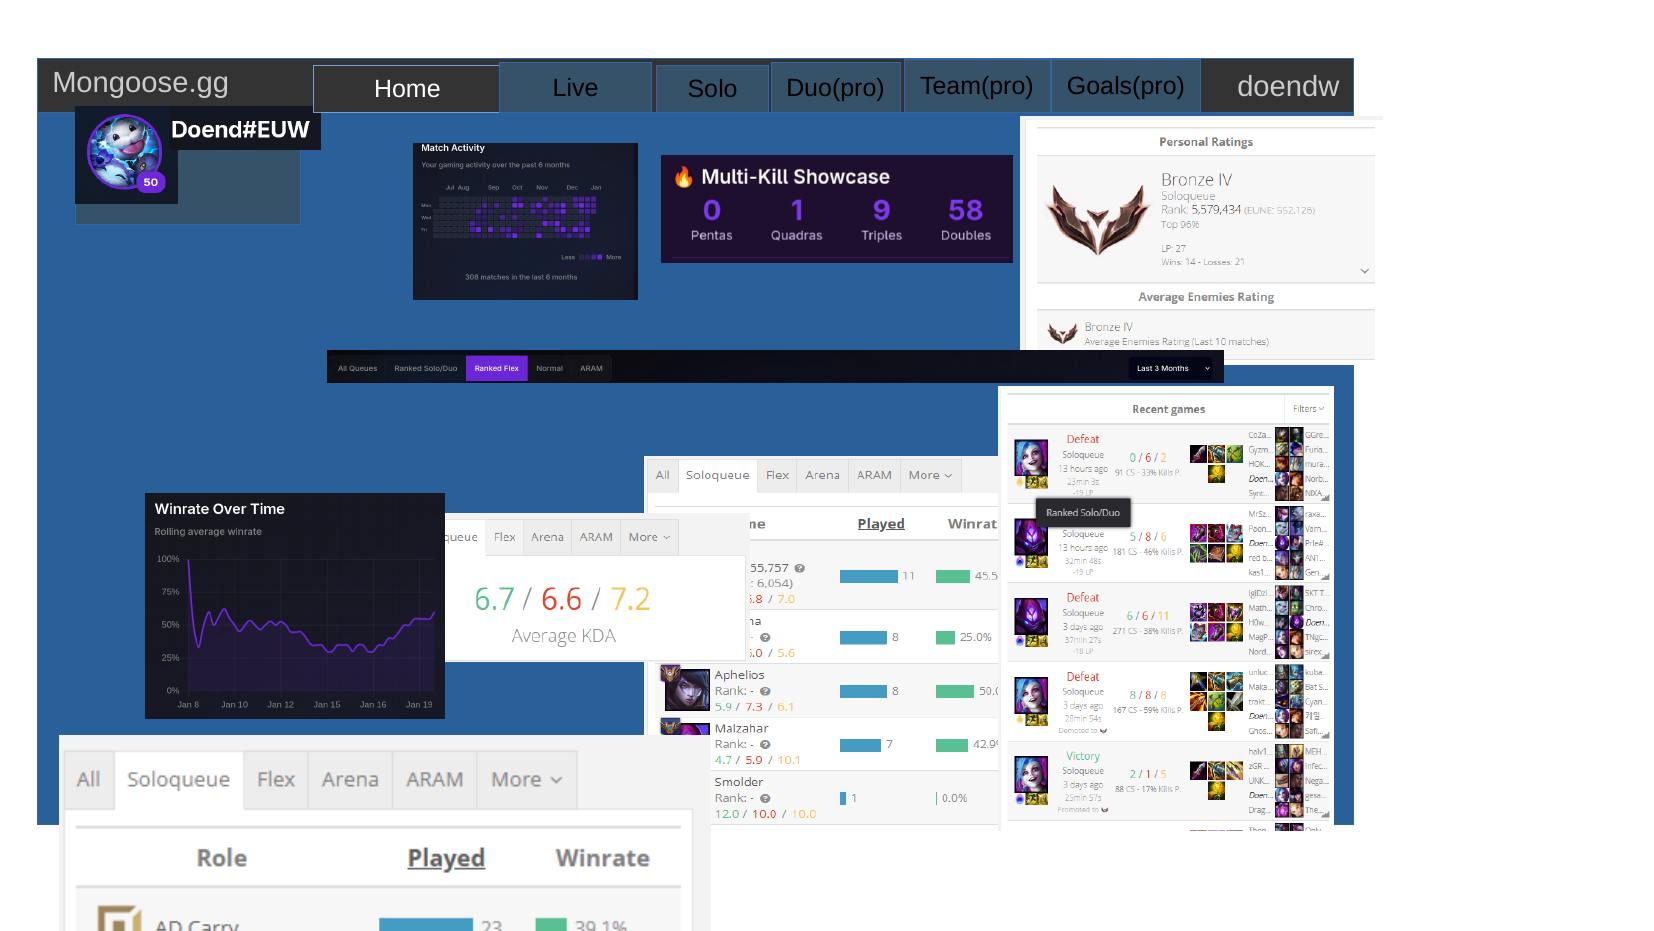

Mongoose.gg
Team(pro)
Goals(pro)
Live
Duo(pro)
doendw
Solo
Home
Goal progression